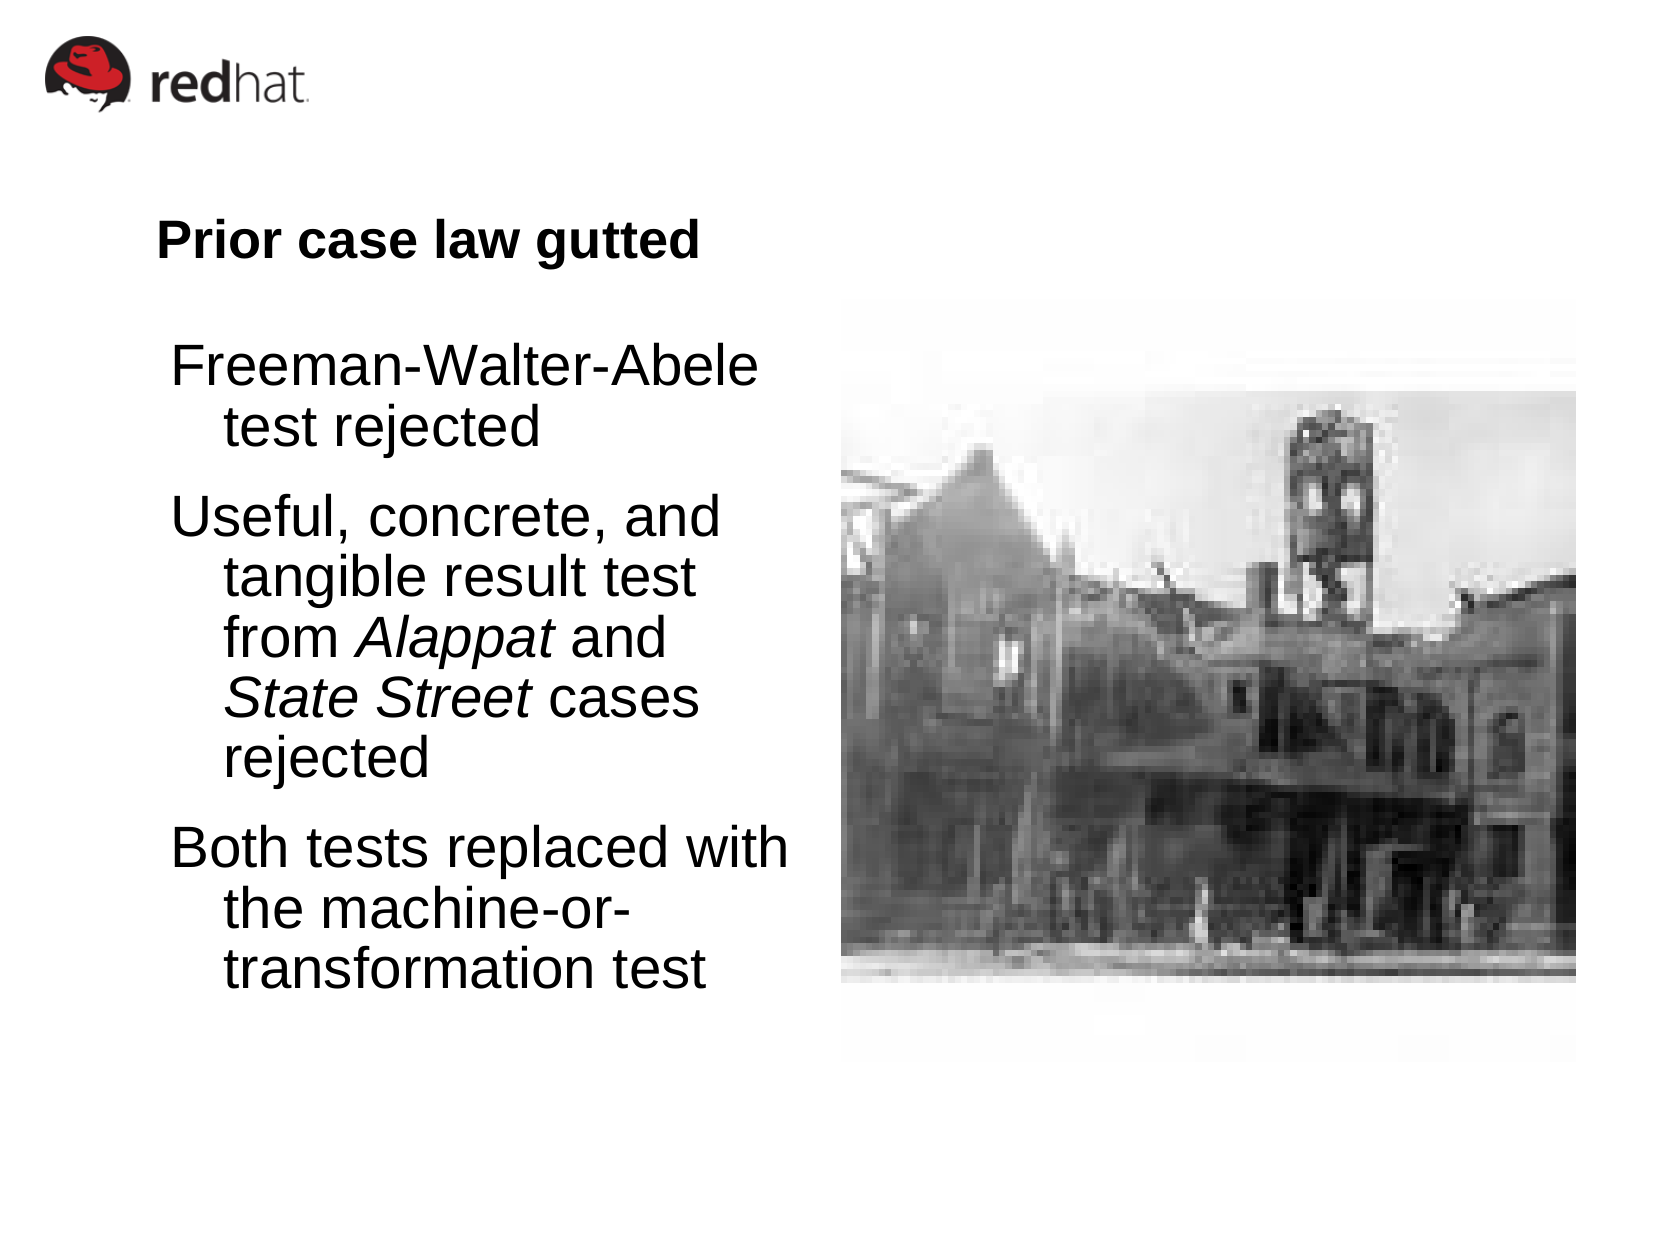

# Prior case law gutted
Freeman-Walter-Abele test rejected
Useful, concrete, and tangible result test from Alappat and State Street cases rejected
Both tests replaced with the machine-or-transformation test